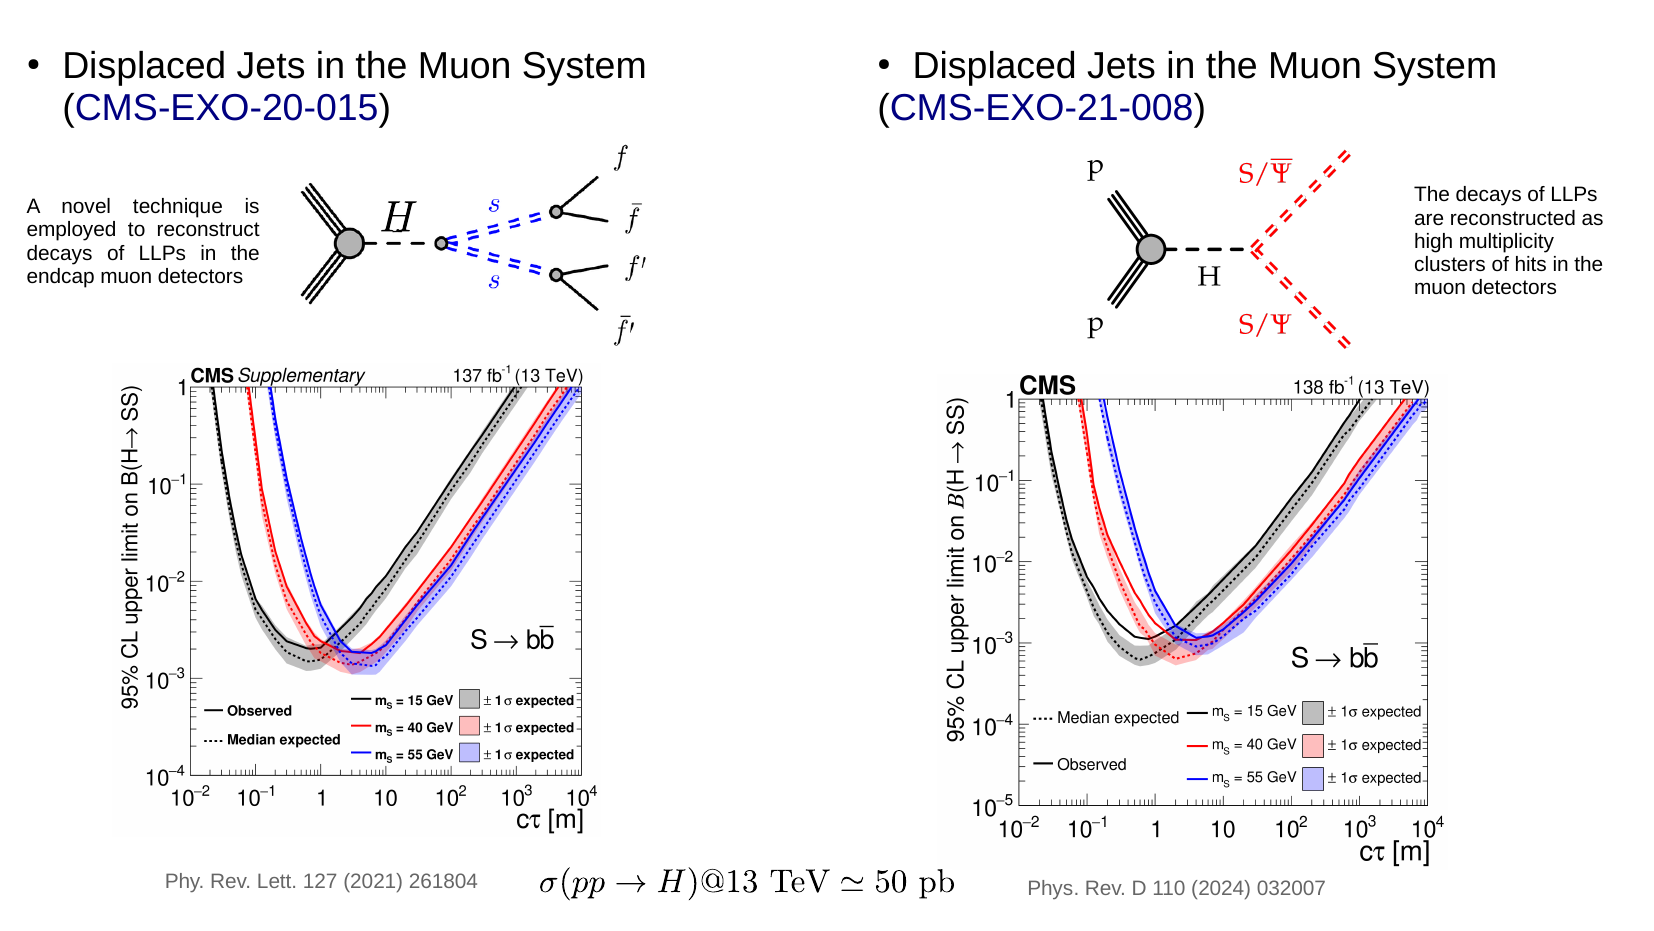

Displaced Jets in the Muon System (CMS-EXO-20-015)
Displaced Jets in the Muon System
(CMS-EXO-21-008)
The decays of LLPs are reconstructed as high multiplicity clusters of hits in the muon detectors
A novel technique is employed to reconstruct decays of LLPs in the endcap muon detectors
Phy. Rev. Lett. 127 (2021) 261804
Phys. Rev. D 110 (2024) 032007